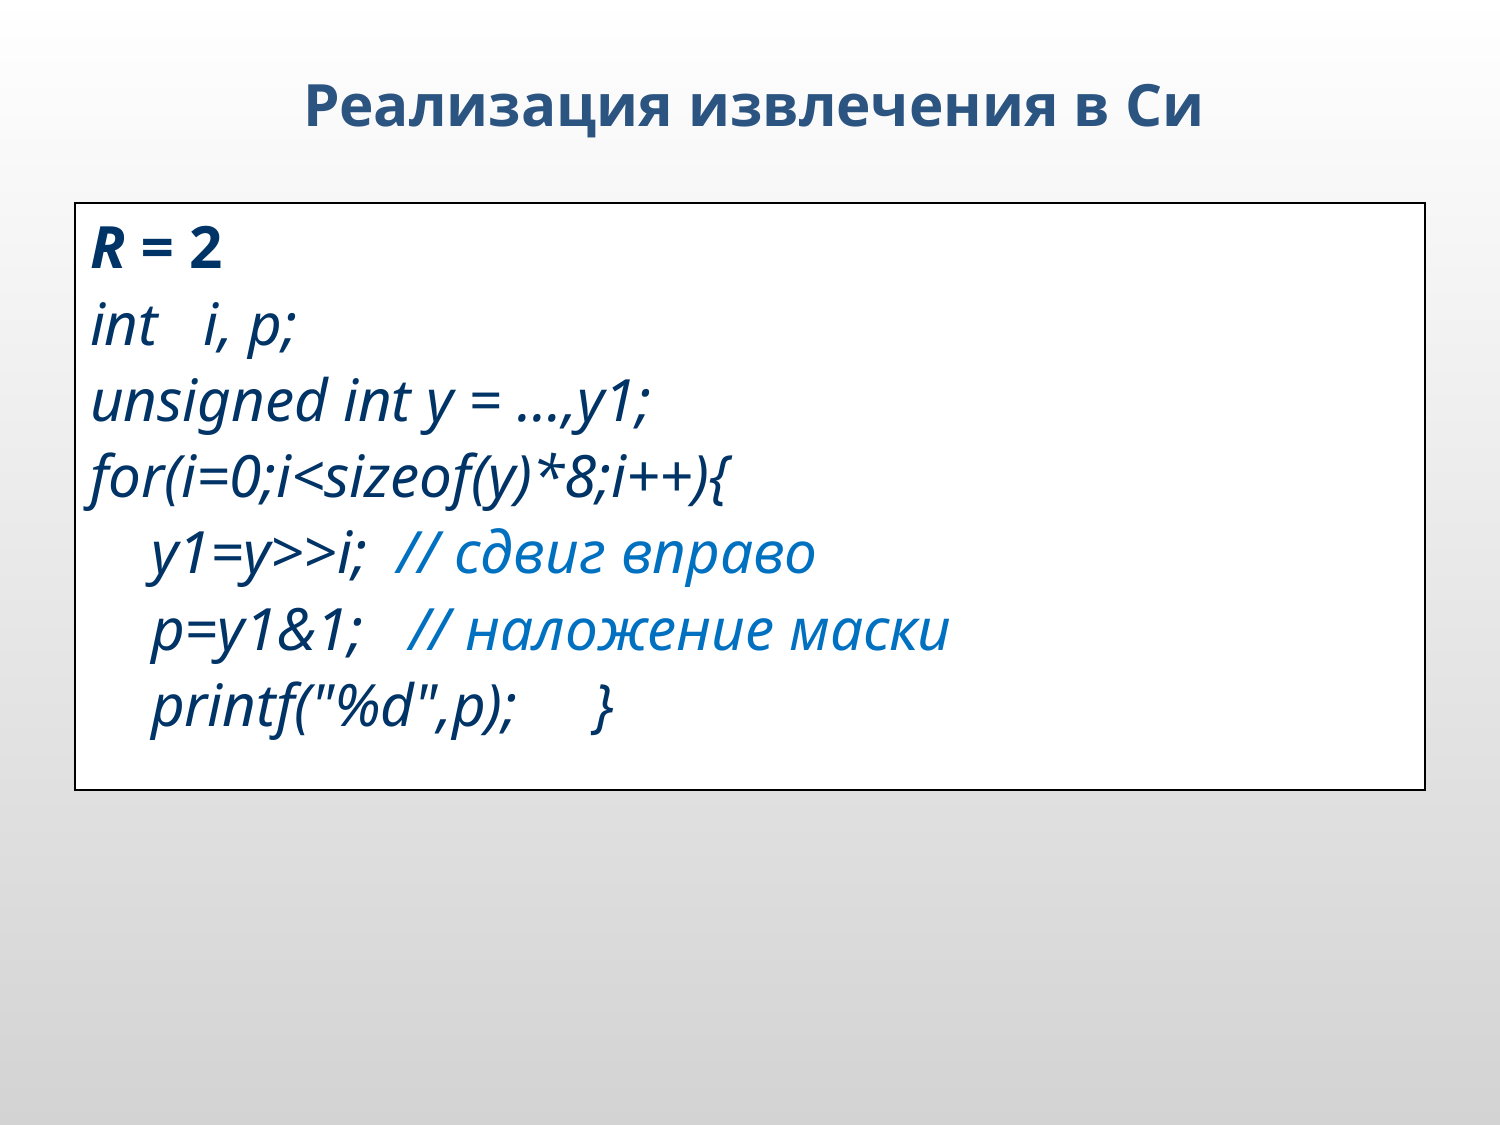

Реализация извлечения в Си
# R = 2
int i, p;
unsigned int y = …,y1;
for(i=0;i<sizeof(y)*8;i++){
 y1=y>>i; // сдвиг вправо
 p=y1&1; // наложение маски
 printf("%d",p); }